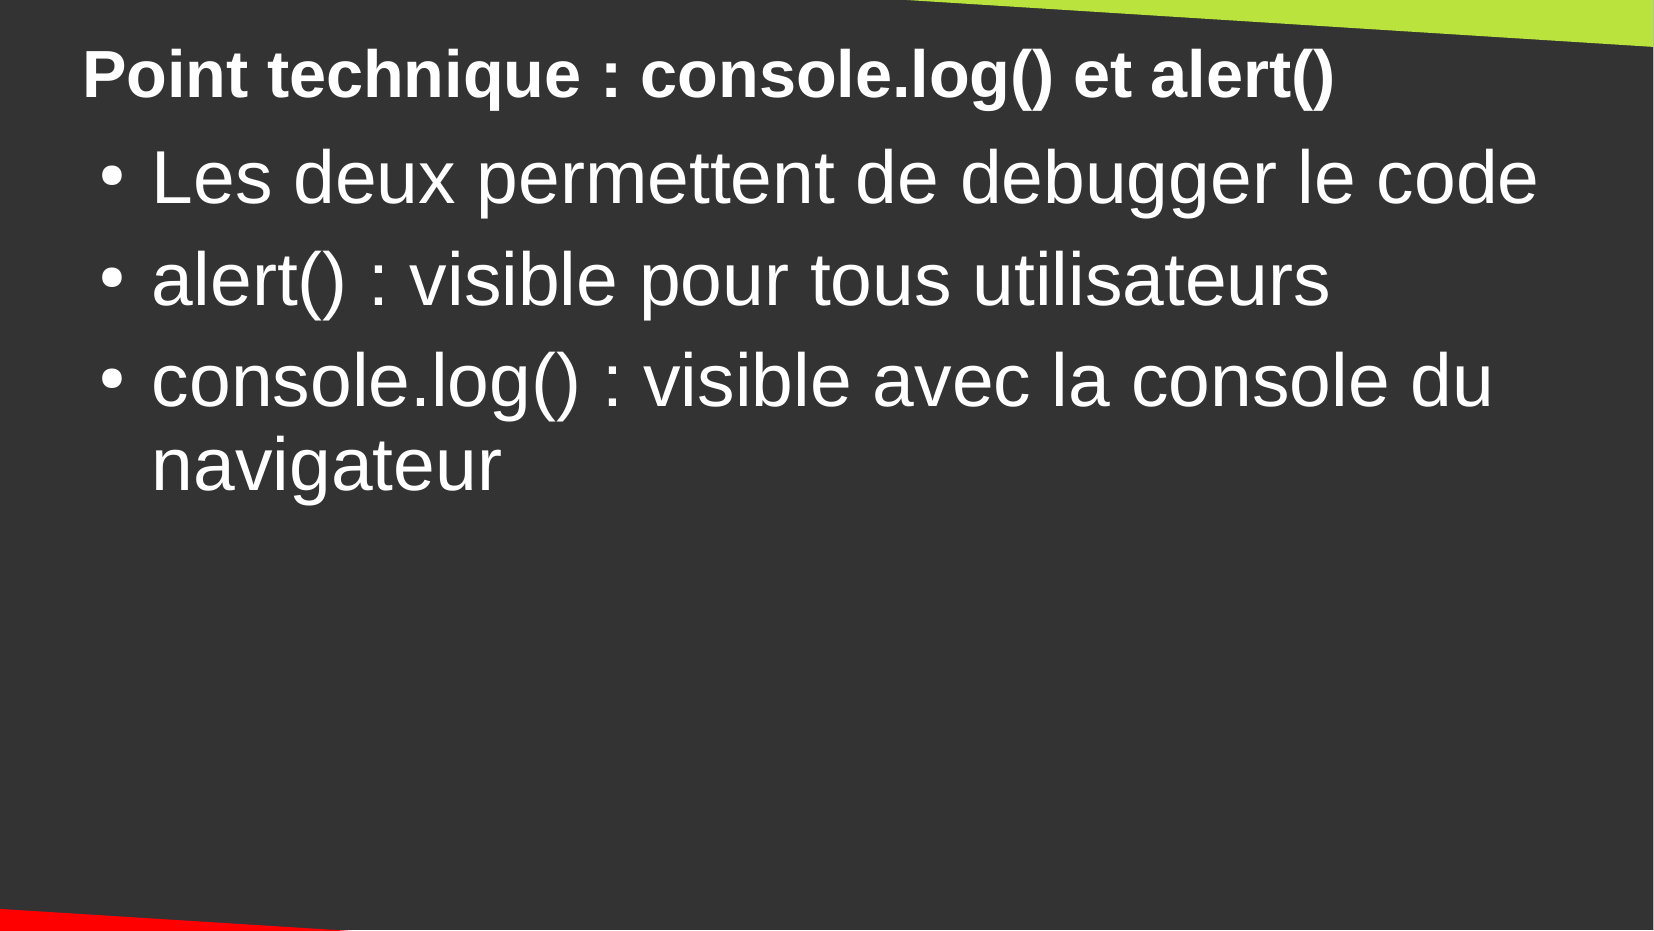

# Point technique : console.log() et alert()
Les deux permettent de debugger le code
alert() : visible pour tous utilisateurs
console.log() : visible avec la console du navigateur